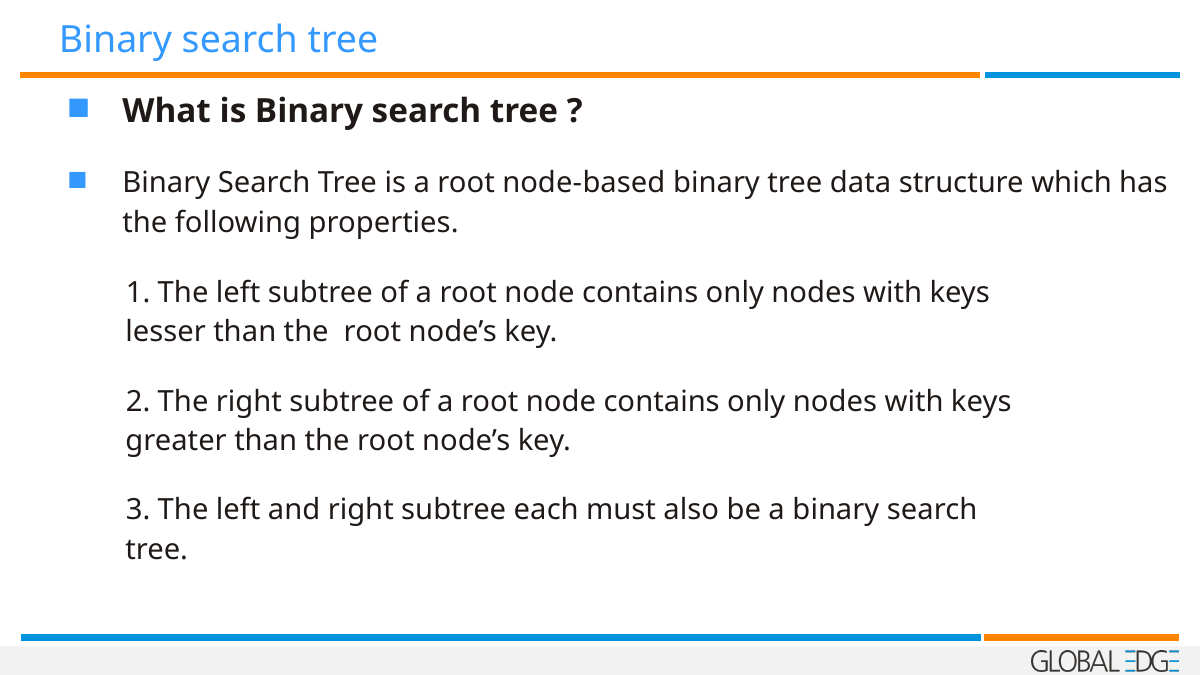

# Binary search tree
What is Binary search tree ?
Binary Search Tree is a root node-based binary tree data structure which has the following properties.
 1. The left subtree of a root node contains only nodes with keys lesser than the root node’s key.
 2. The right subtree of a root node contains only nodes with keys greater than the root node’s key.
 3. The left and right subtree each must also be a binary search tree.